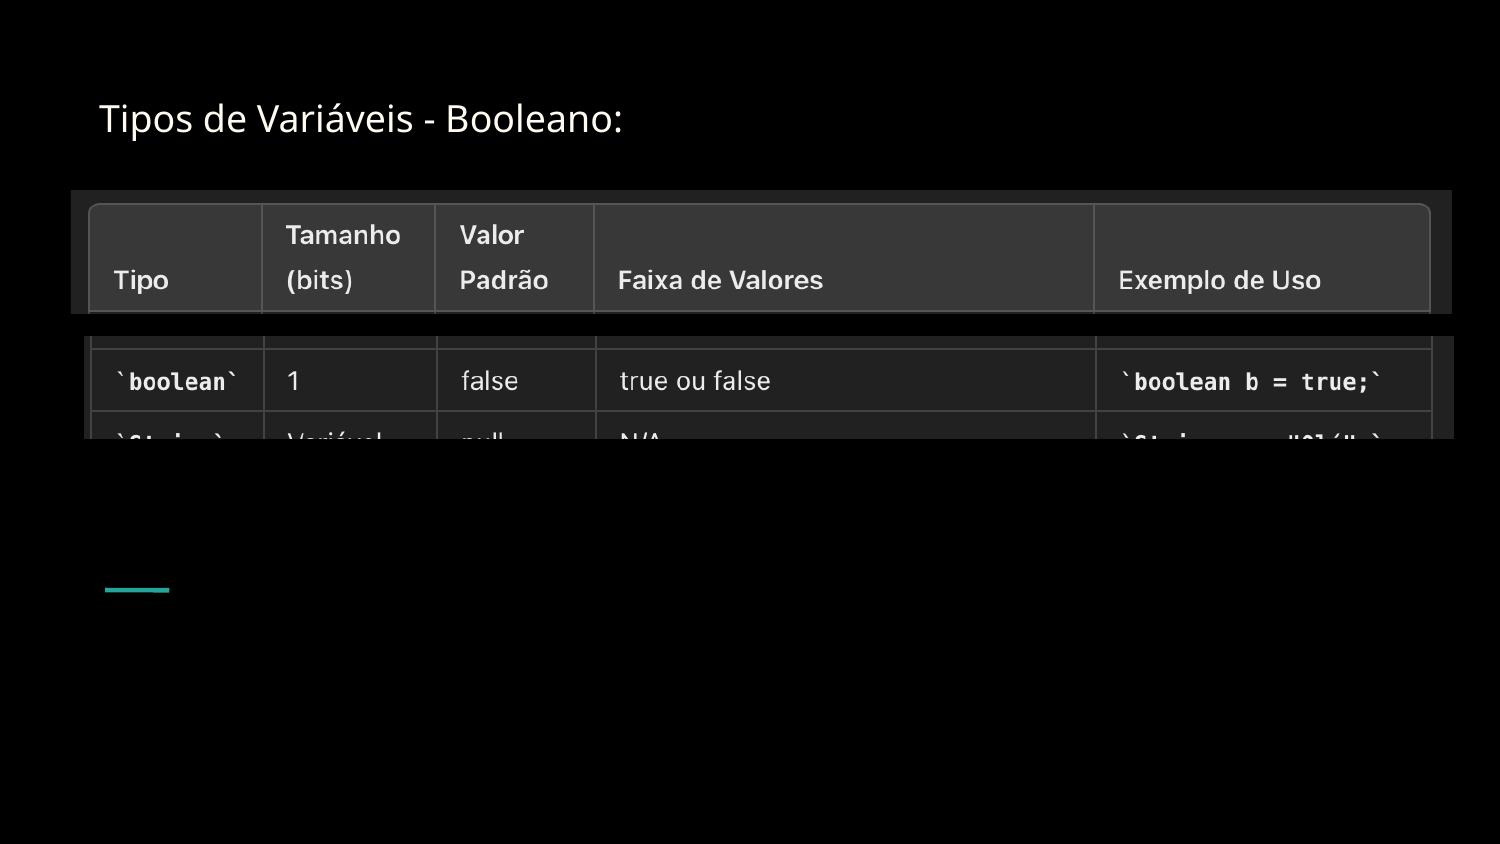

# Tipos de Variáveis - Booleano:
boolean: Armazena valores verdadeiros (true) ou falsos (false).